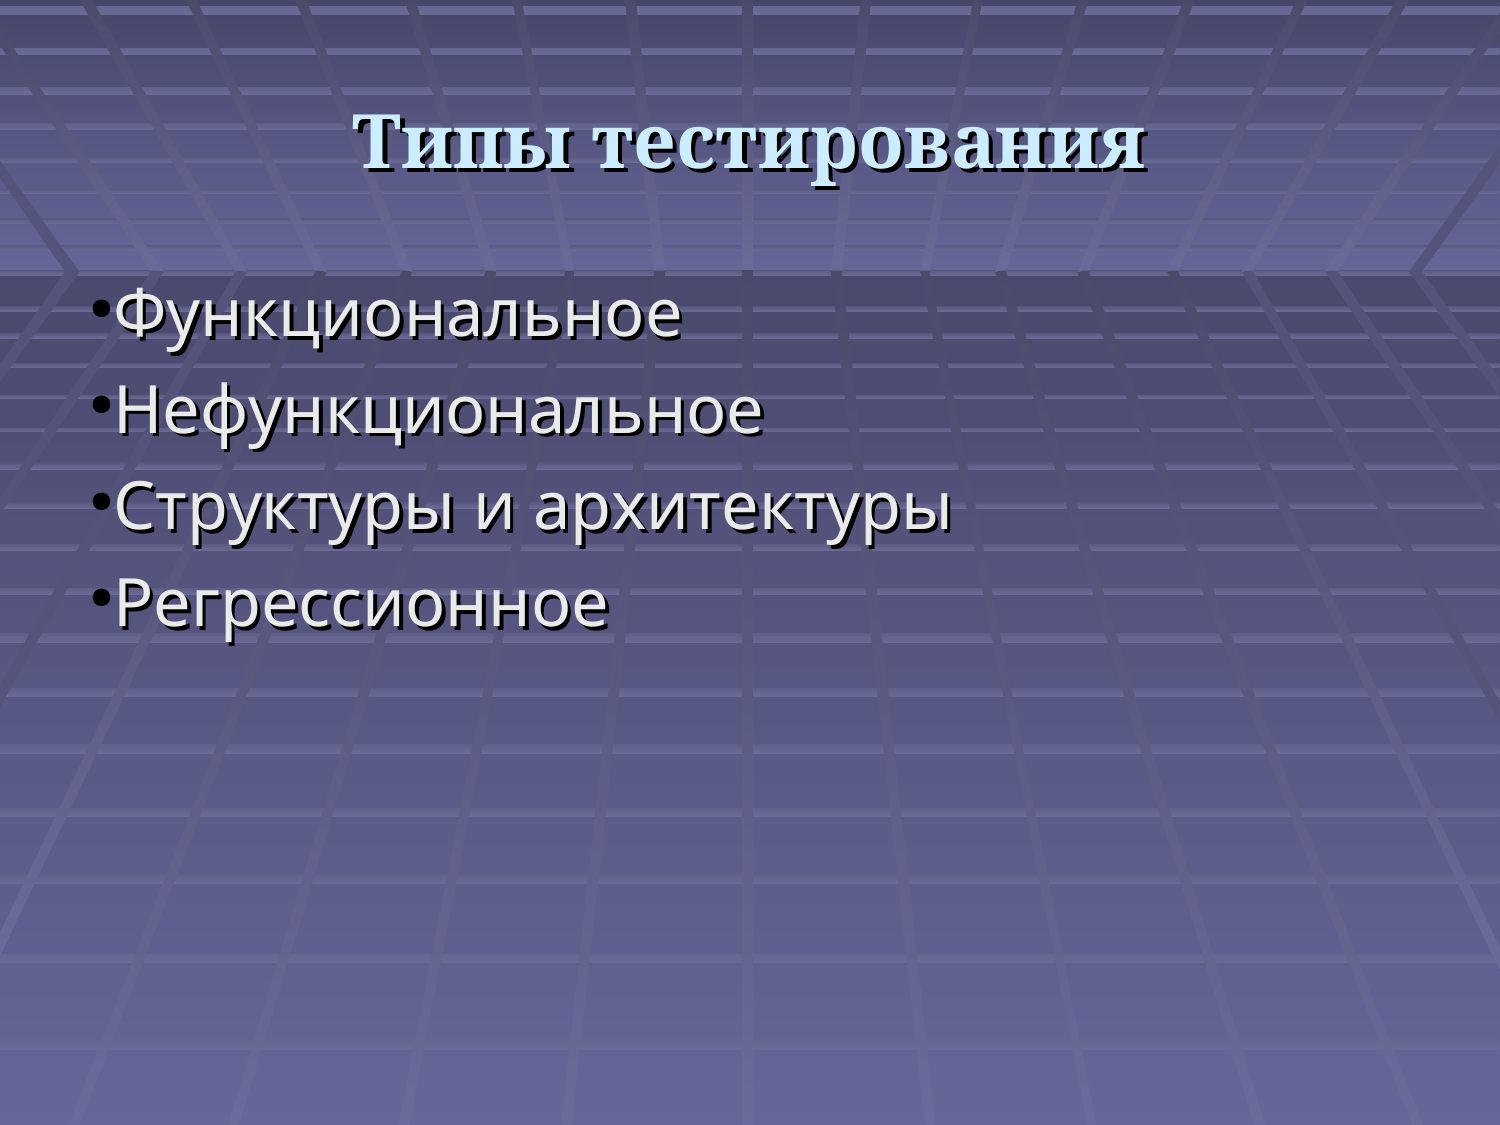

# Типы тестирования
Функциональное
Нефункциональное
Структуры и архитектуры
Регрессионное